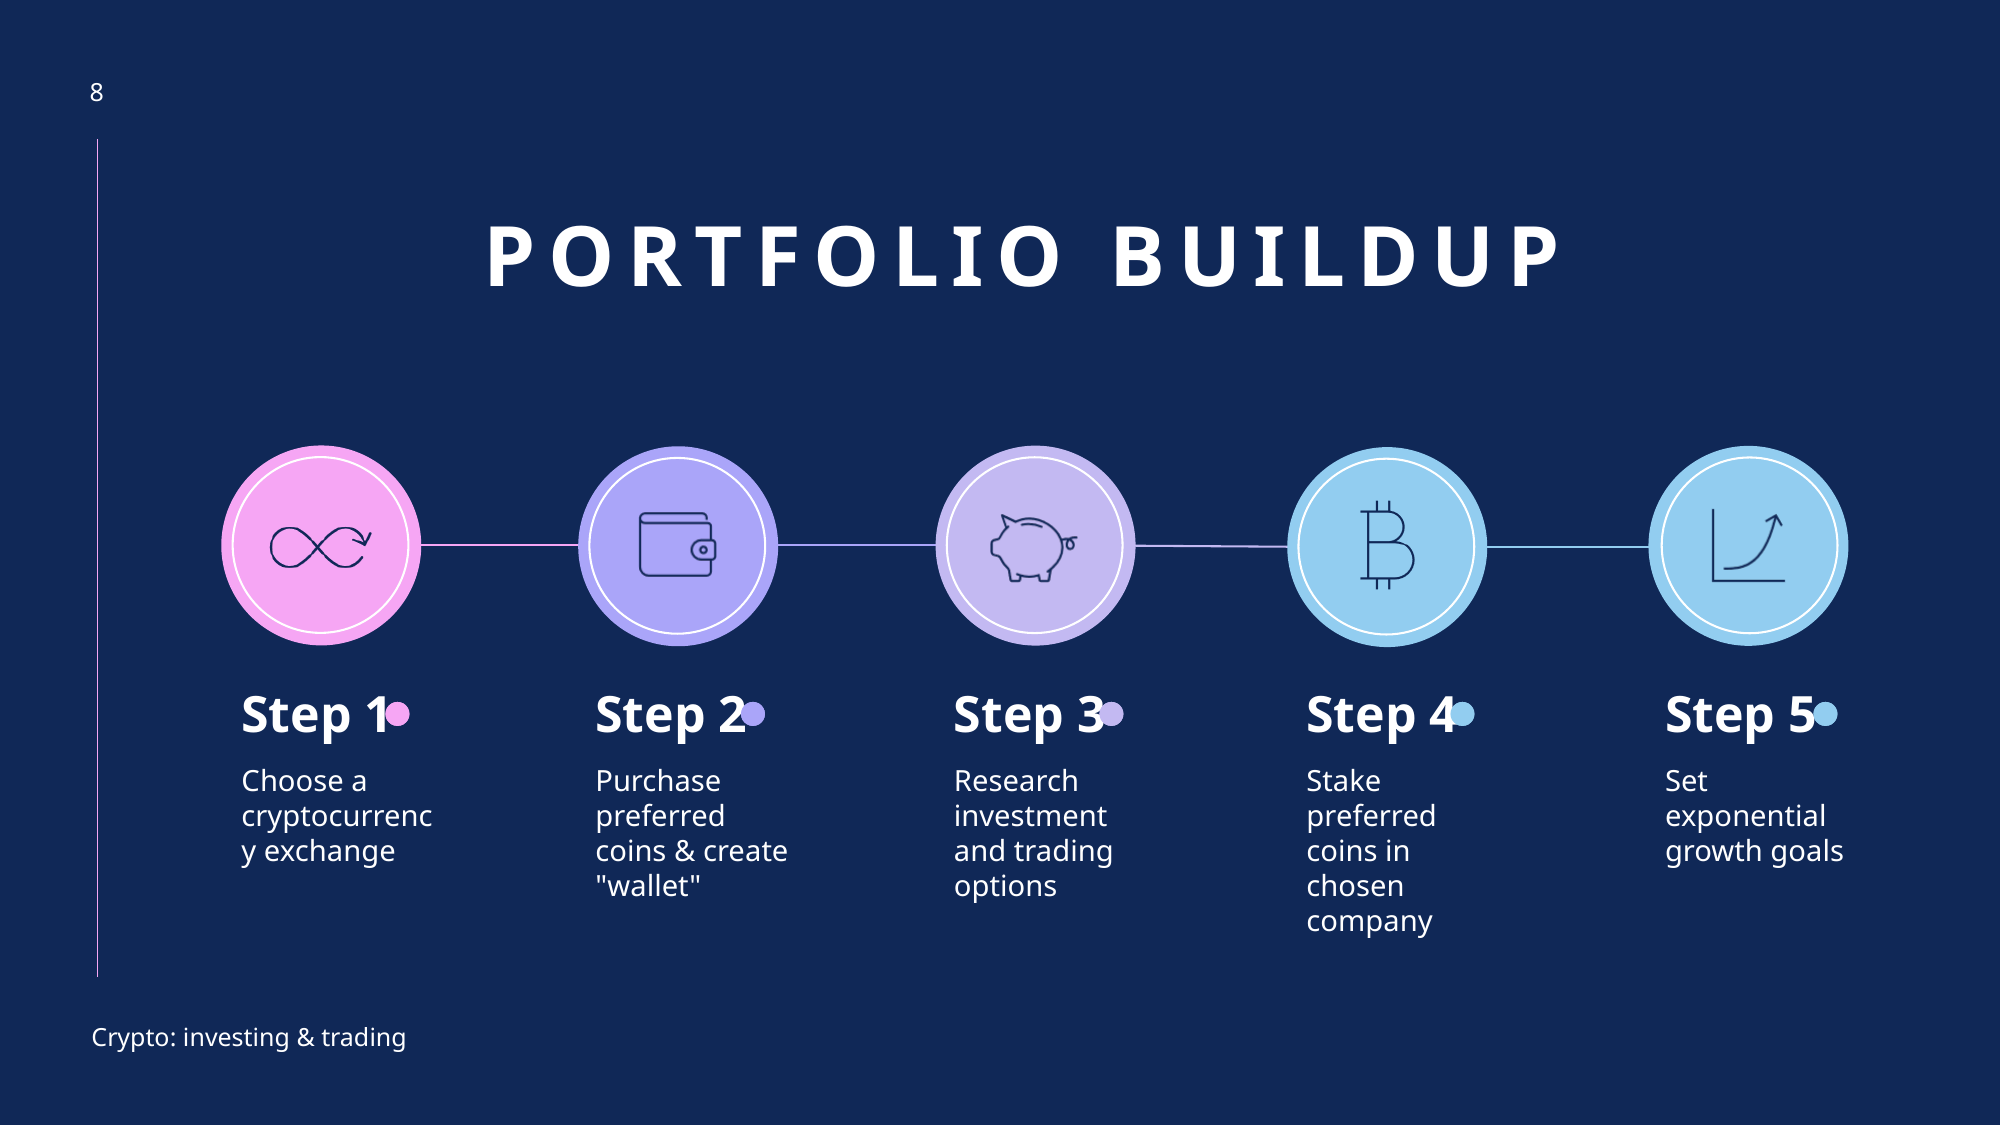

8
# PORTFOLIO BUILDUP
Step 1
Step 2
Step 3
Step 4
Step 5
Choose a cryptocurrency exchange
Purchase preferred coins & create "wallet"
Research investment and trading options
Stake preferred coins in chosen company
Set exponential growth goals
Crypto: investing & trading